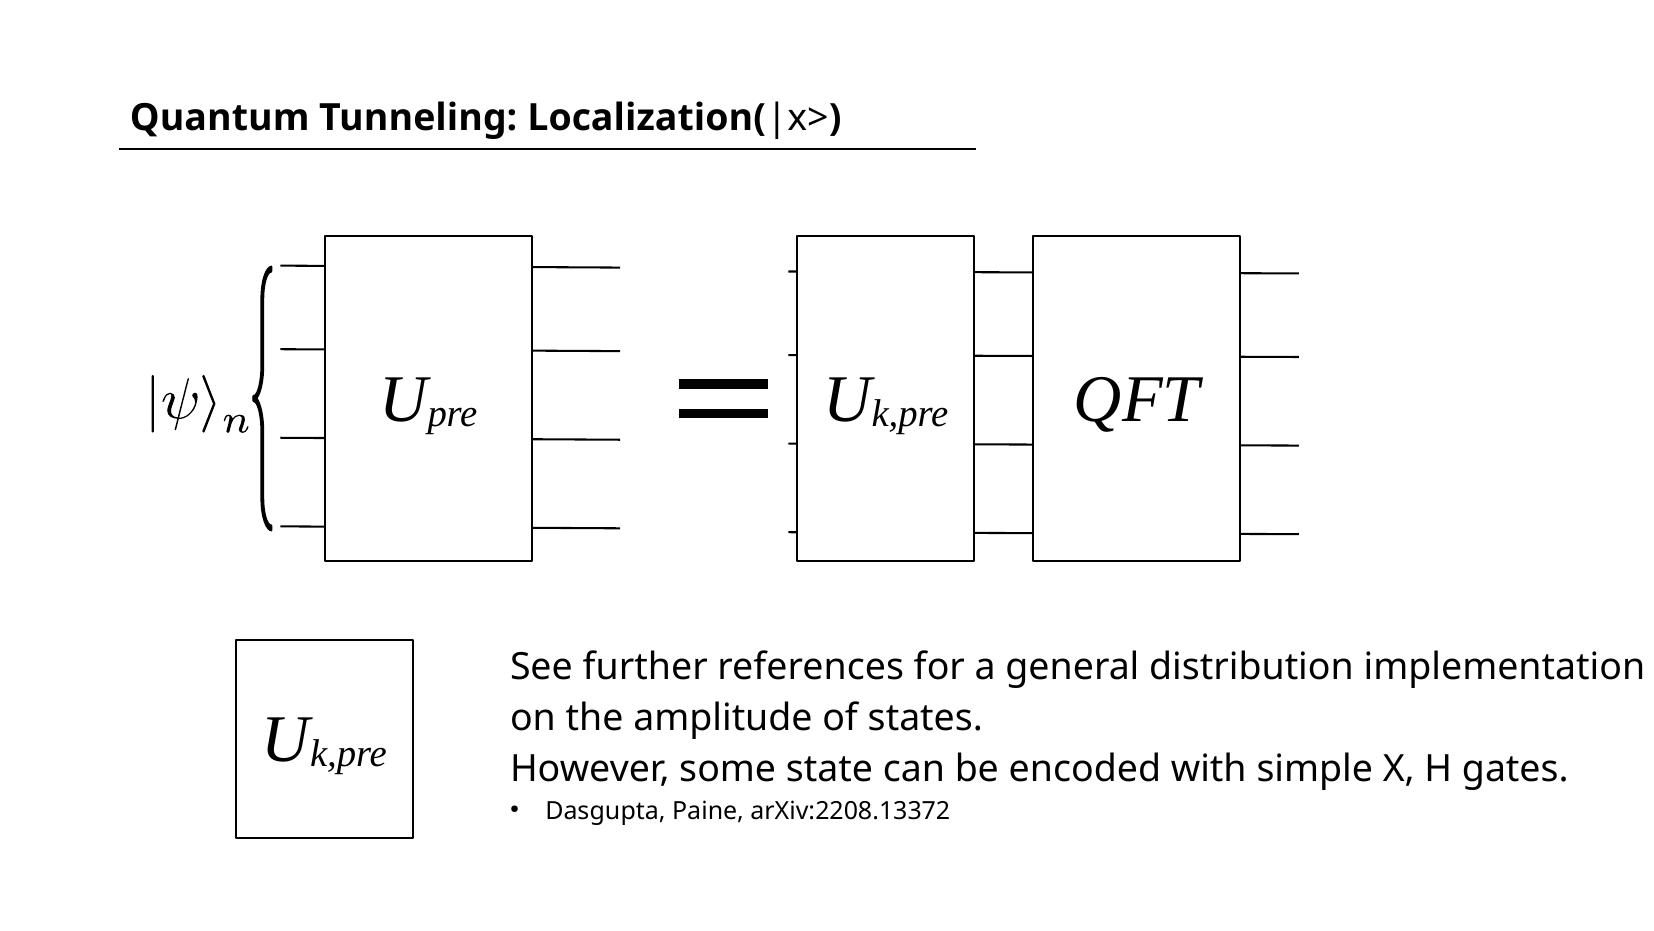

Quantum Tunneling: Localization(|x>)
Upre
Uk,pre
QFT
See further references for a general distribution implementation
on the amplitude of states.
However, some state can be encoded with simple X, H gates.
Dasgupta, Paine, arXiv:2208.13372
Uk,pre